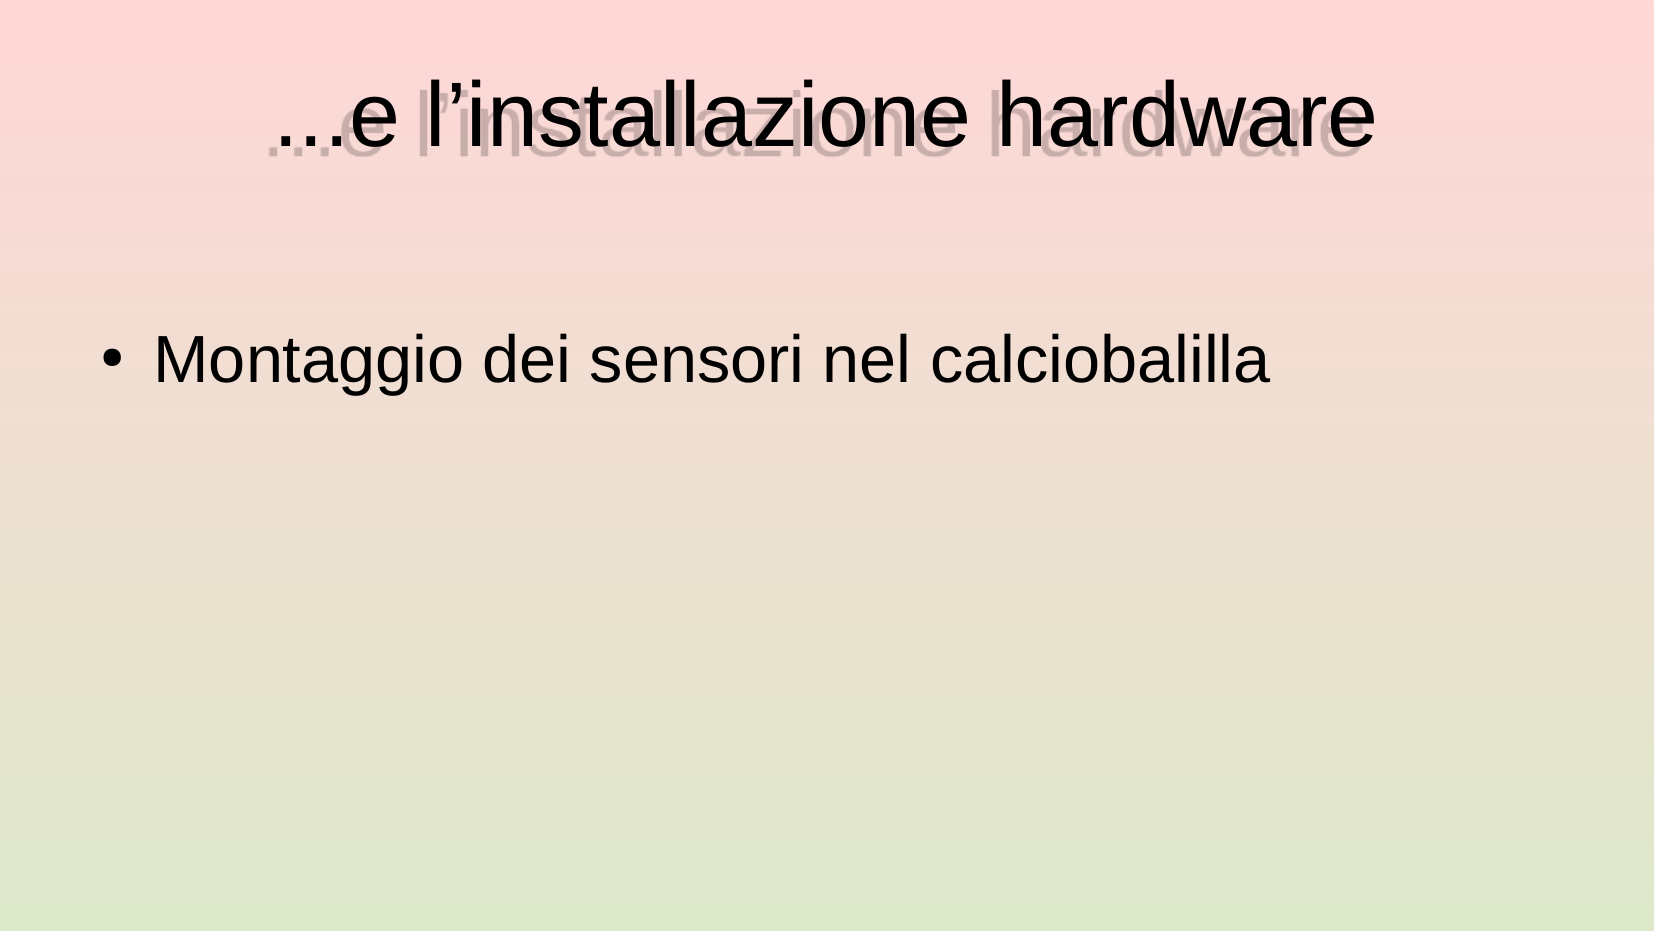

# ...e l’installazione hardware
Montaggio dei sensori nel calciobalilla